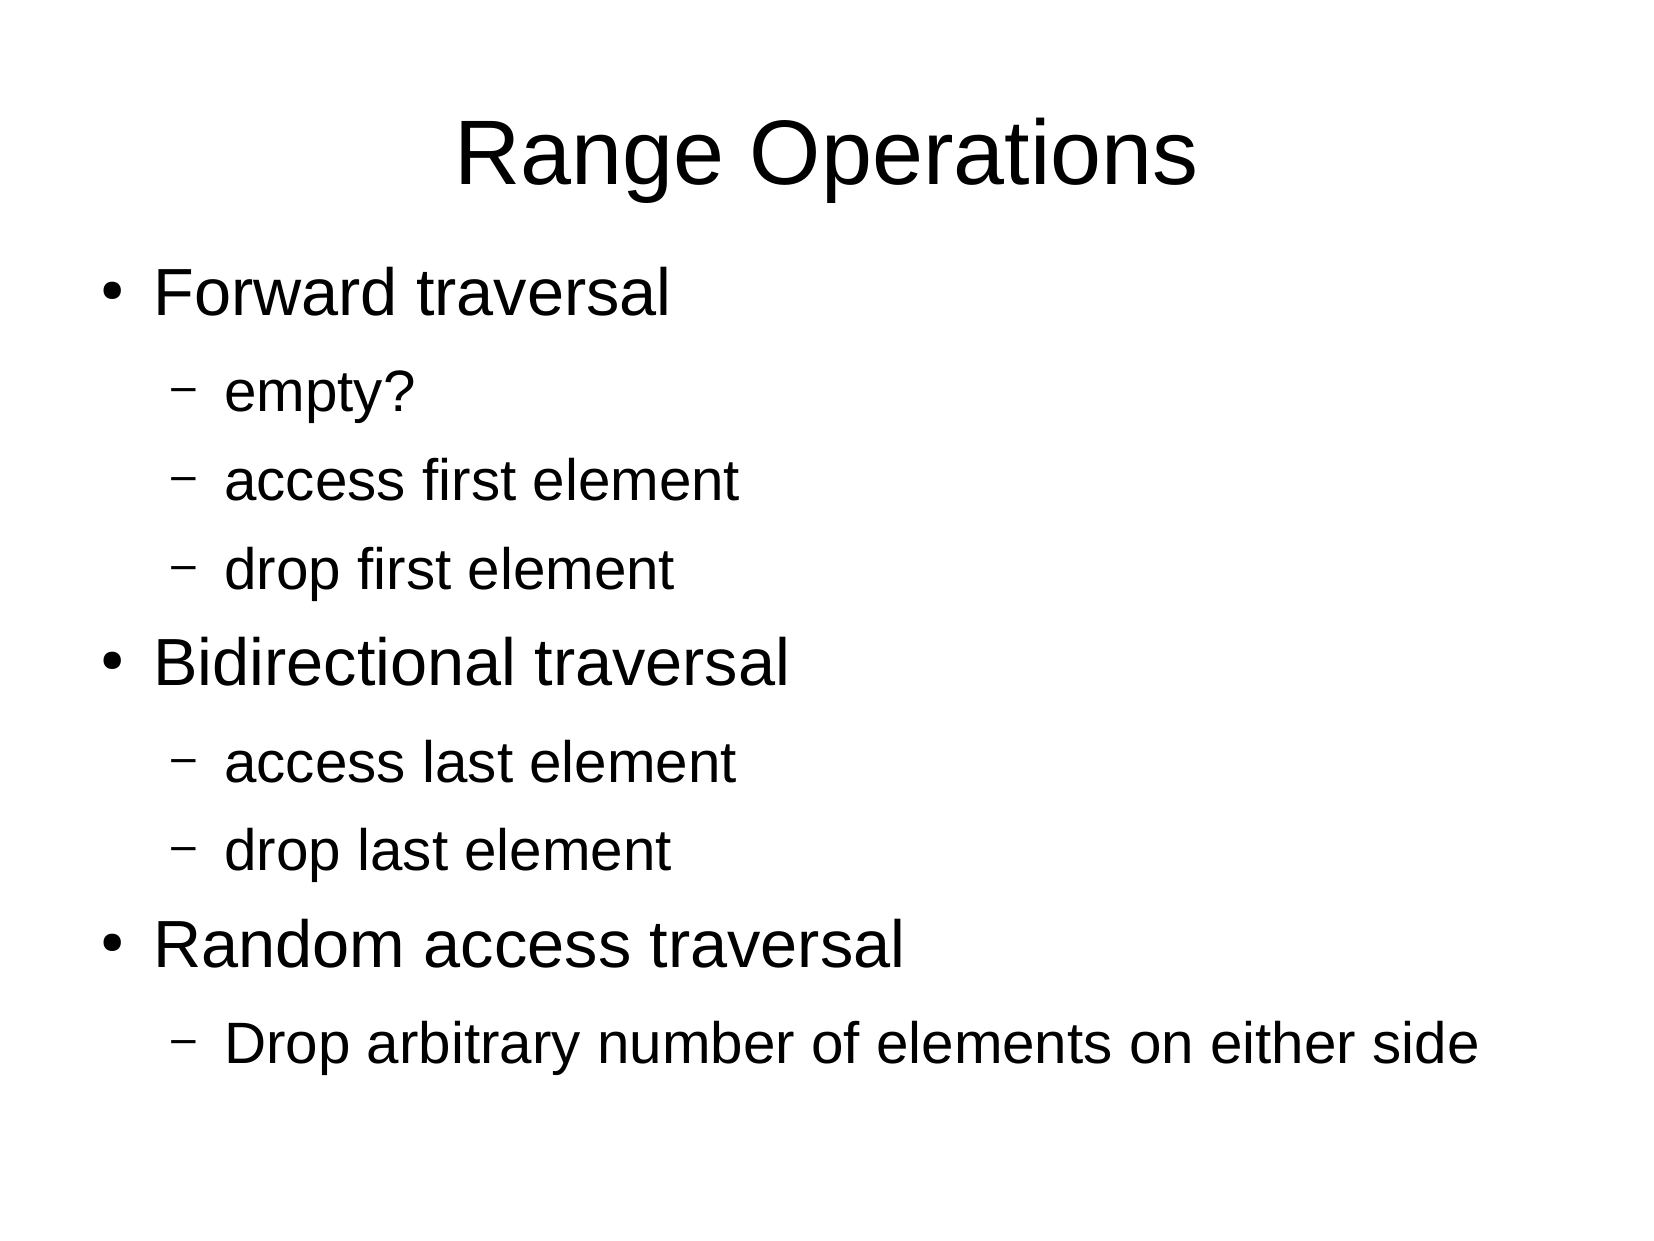

# Range Operations
Forward traversal
empty?
access first element
drop first element
Bidirectional traversal
access last element
drop last element
Random access traversal
Drop arbitrary number of elements on either side